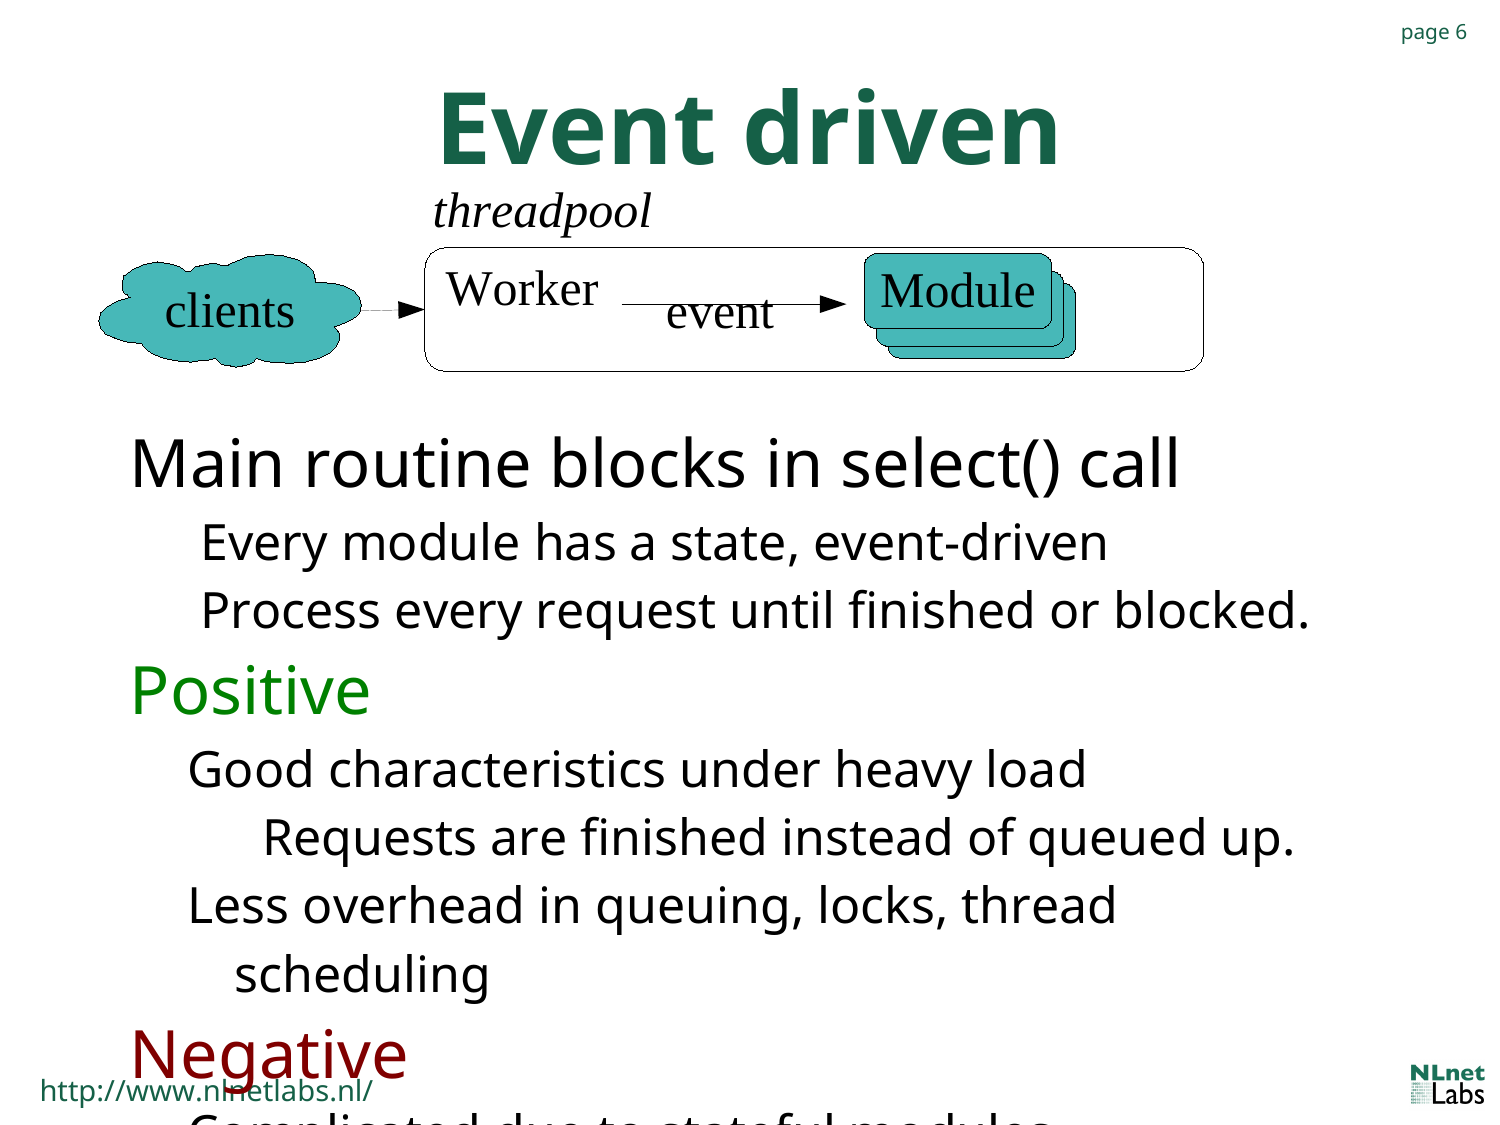

# Event driven
threadpool
Worker
Module
clients
event
 Main routine blocks in select() call
 Every module has a state, event-driven
 Process every request until finished or blocked.
 Positive
Good characteristics under heavy load
Requests are finished instead of queued up.
Less overhead in queuing, locks, thread scheduling
 Negative
Complicated due to stateful modules
Validation load falls to thread that accepted request